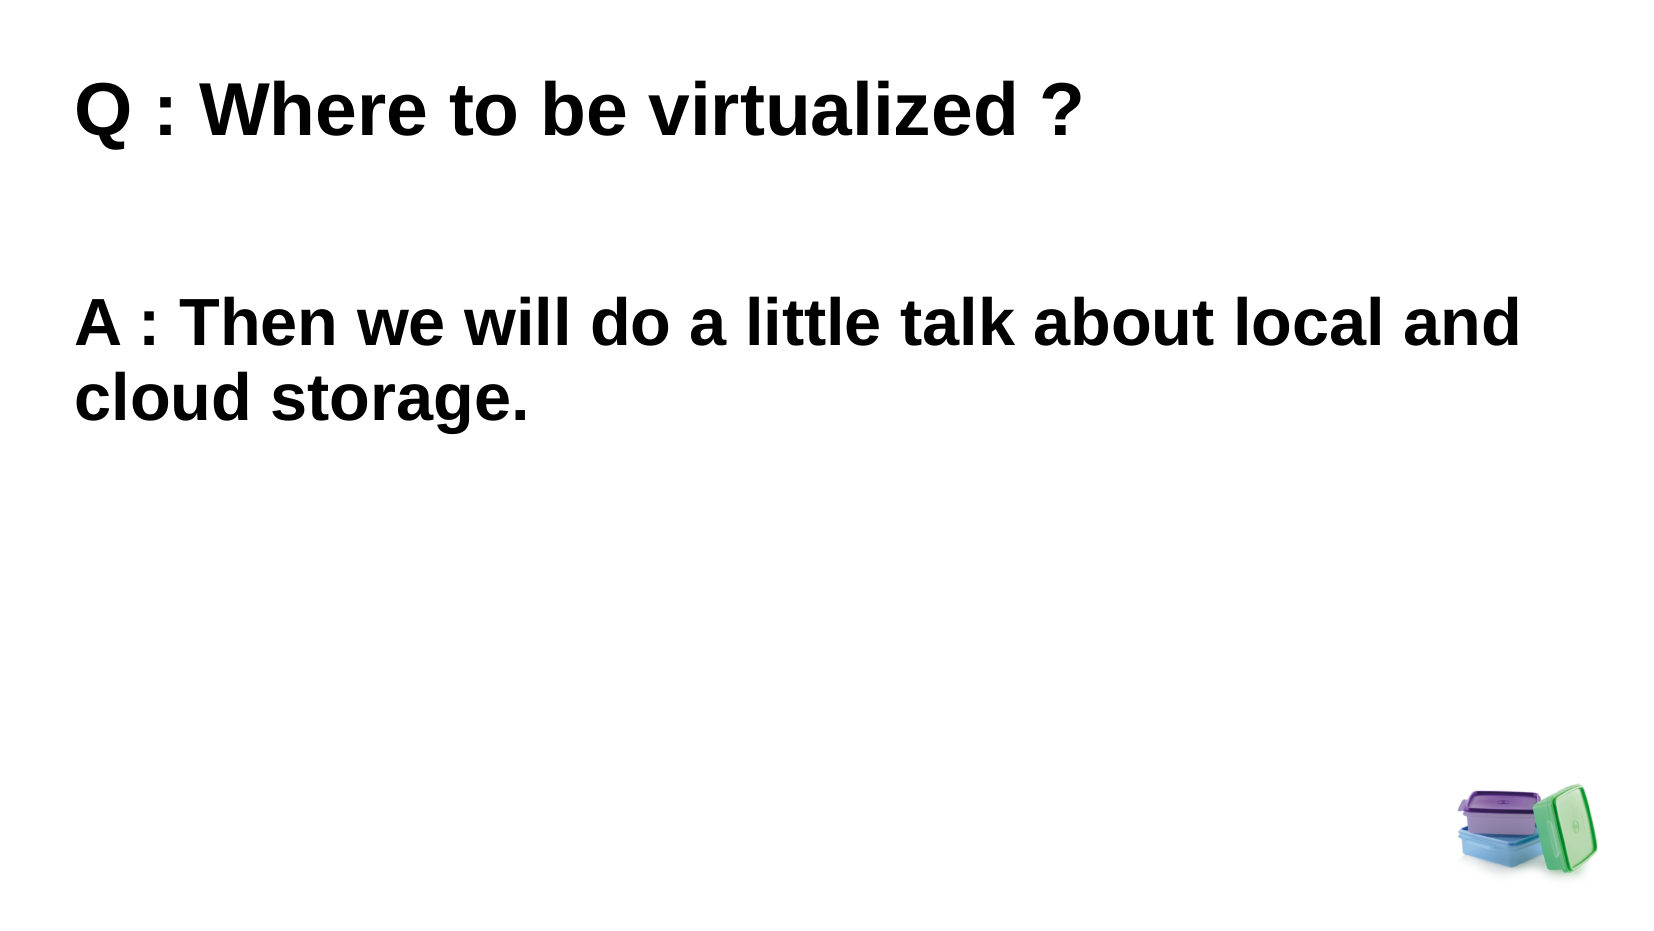

Q : Where to be virtualized ?
A : Then we will do a little talk about local and cloud storage.